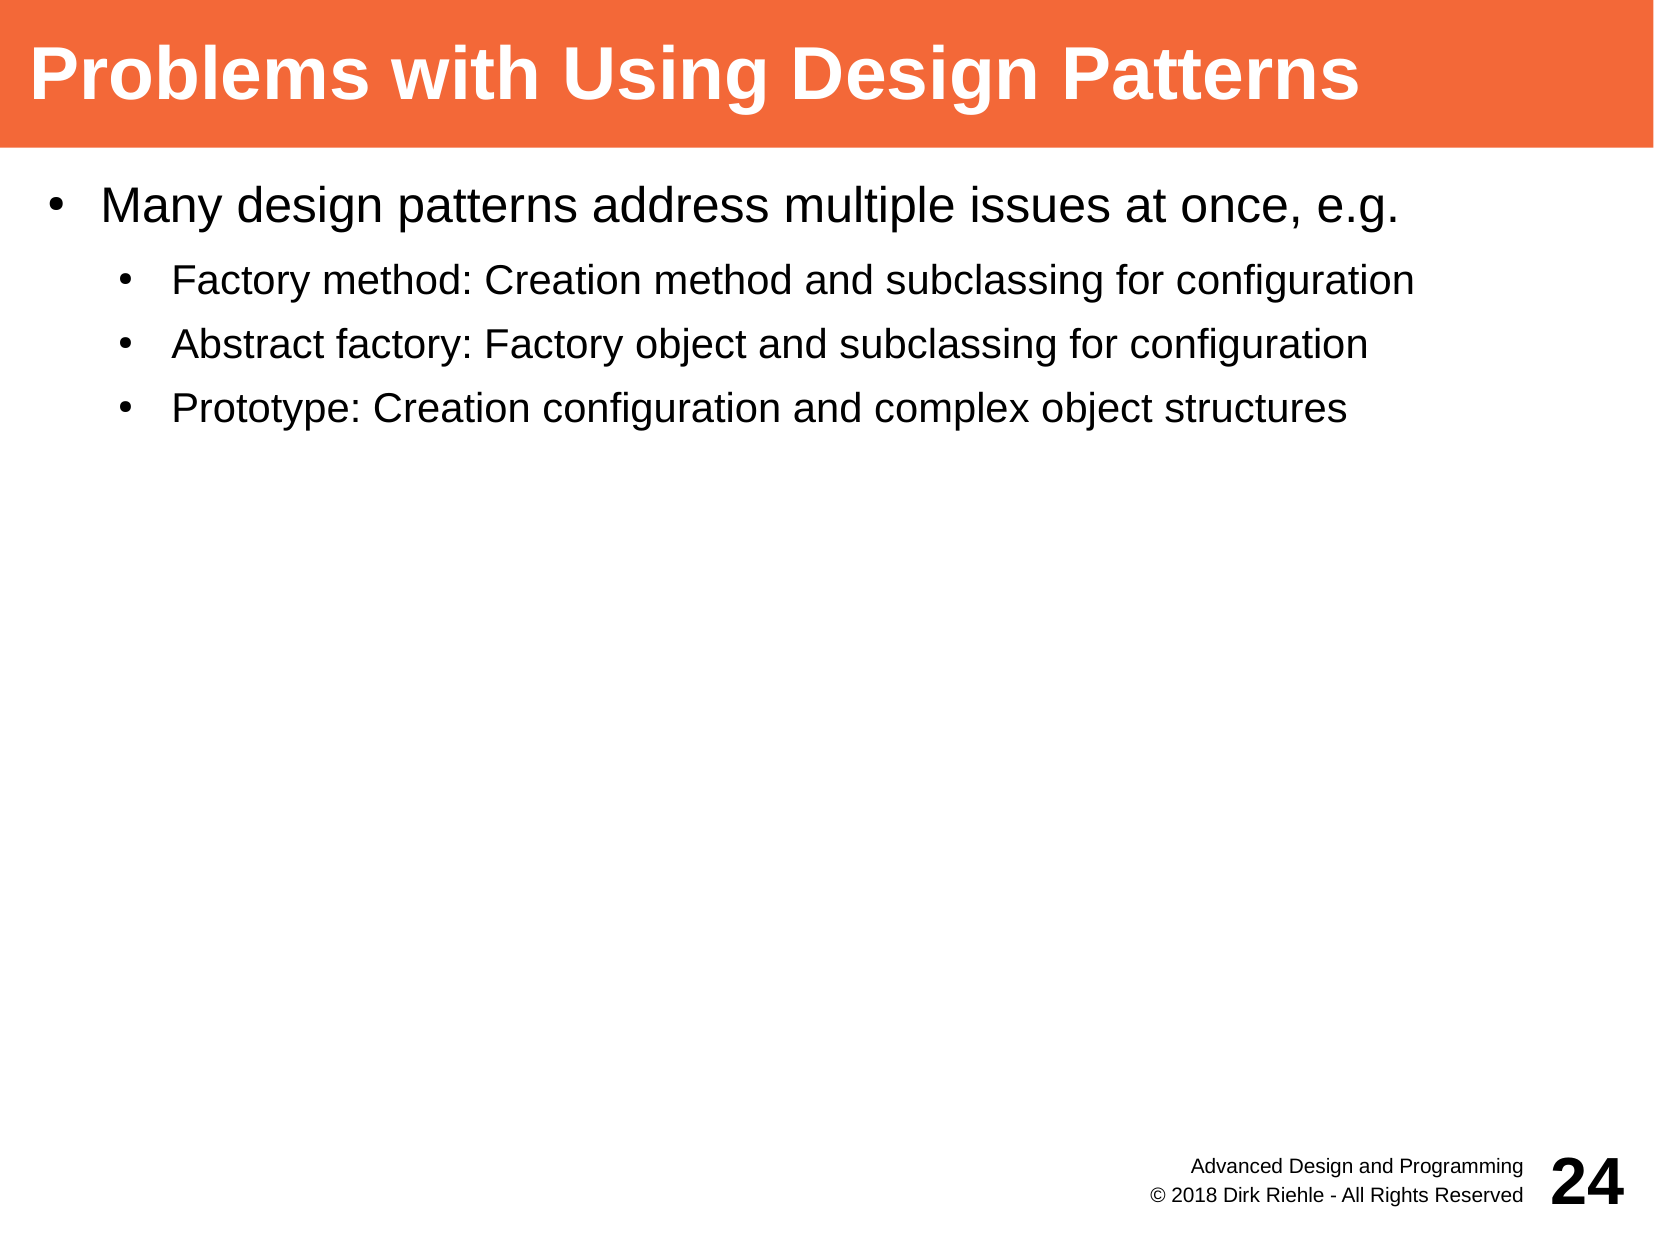

# Problems with Using Design Patterns
Many design patterns address multiple issues at once, e.g.
Factory method: Creation method and subclassing for configuration
Abstract factory: Factory object and subclassing for configuration
Prototype: Creation configuration and complex object structures
Advanced Design and Programming
24
© 2018 Dirk Riehle - All Rights Reserved